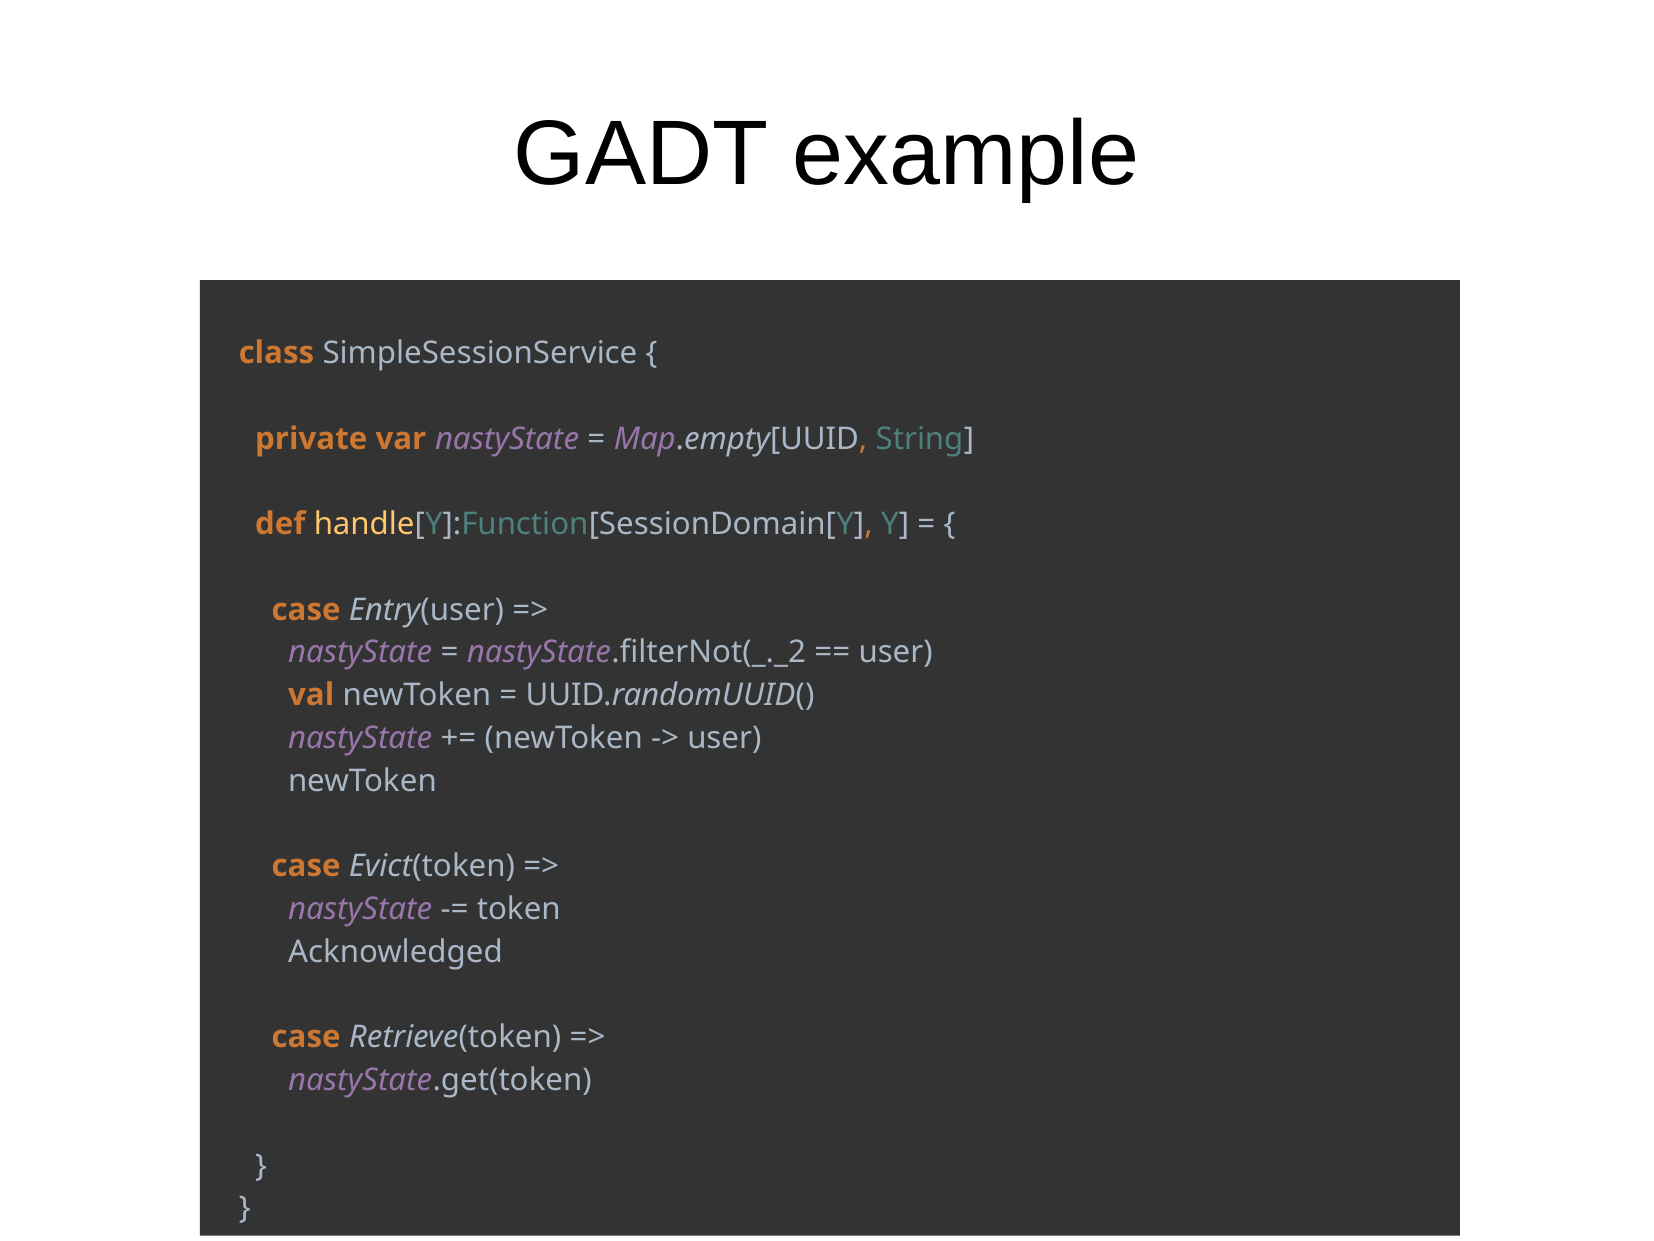

# GADT example
class SimpleSessionService {
 private var nastyState = Map.empty[UUID, String]
 def handle[Y]:Function[SessionDomain[Y], Y] = {
 case Entry(user) =>
 nastyState = nastyState.filterNot(_._2 == user)
 val newToken = UUID.randomUUID()
 nastyState += (newToken -> user)
 newToken
 case Evict(token) =>
 nastyState -= token
 Acknowledged
 case Retrieve(token) =>
 nastyState.get(token)
 }
}